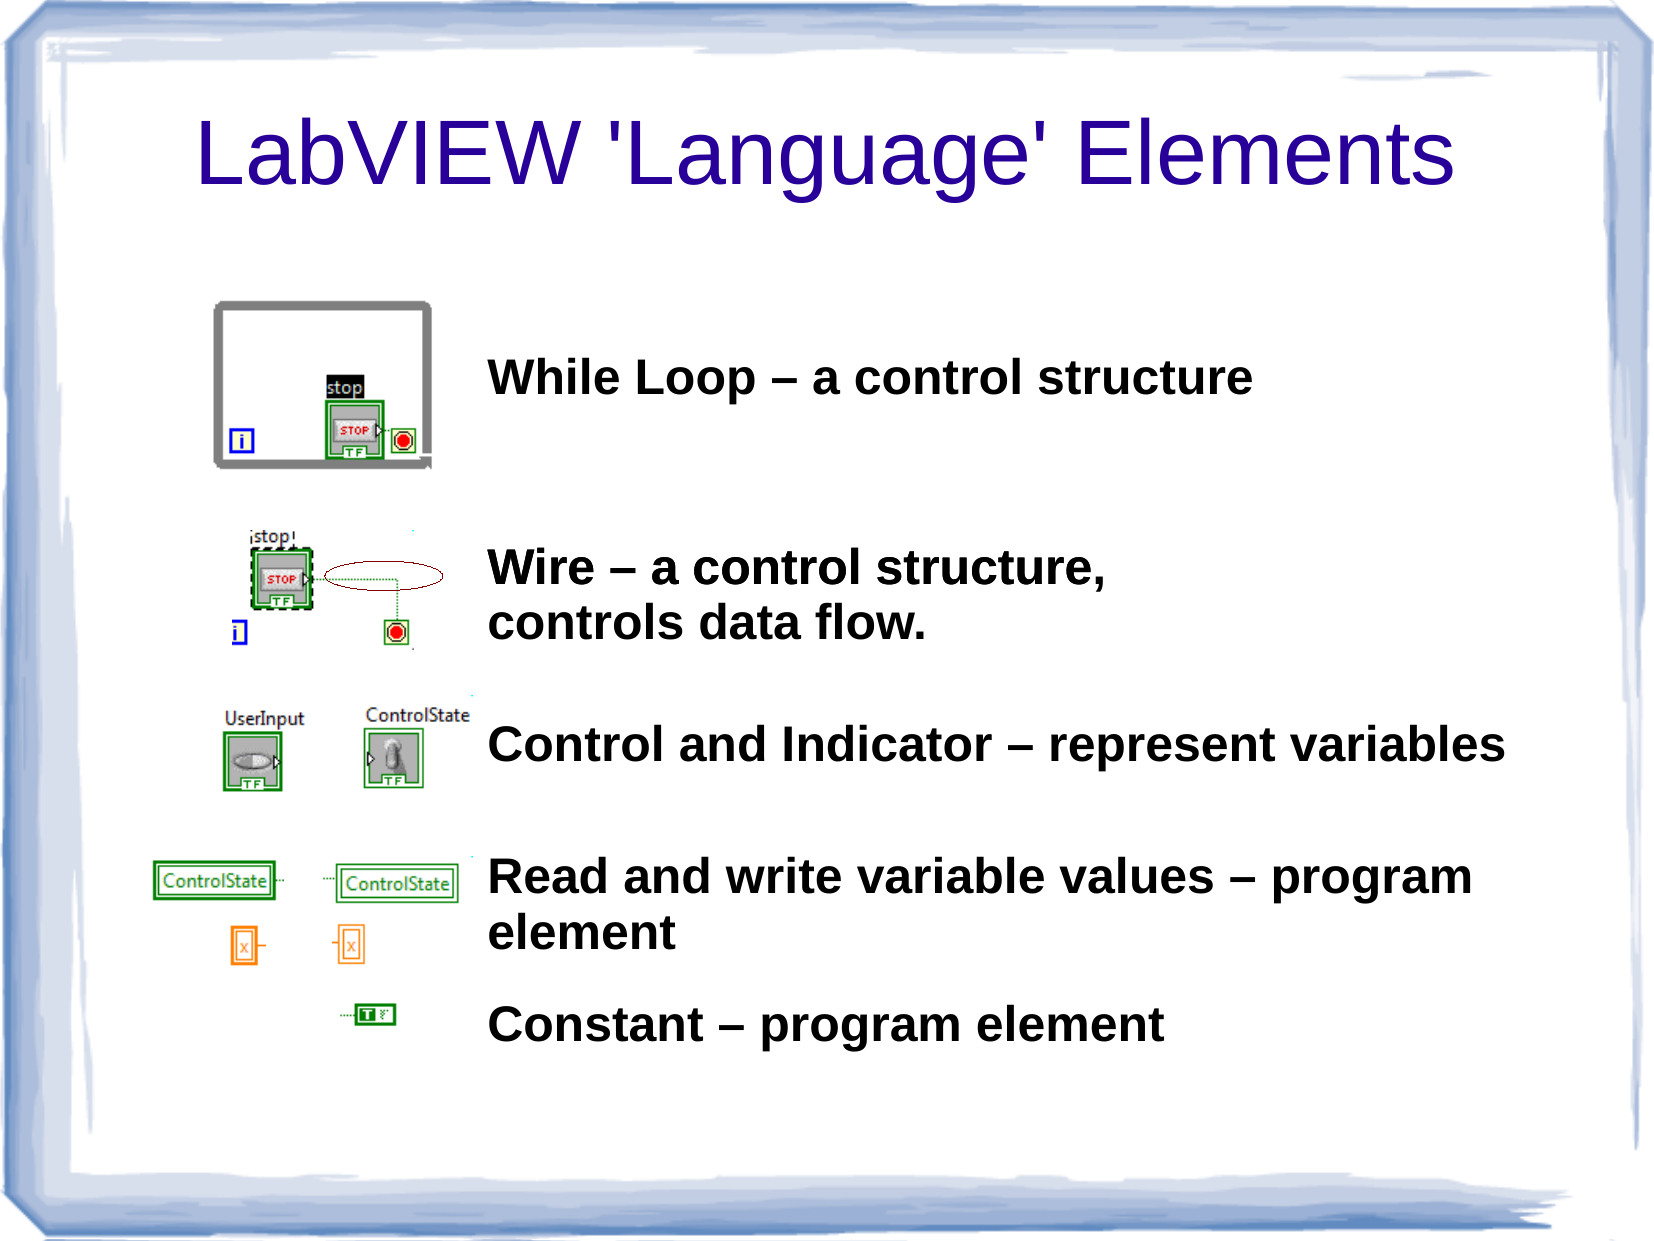

# LabVIEW 'Language' Elements
While Loop – a control structure
Wire – a control structure
Wire – a control structure, controls data flow.
Control and Indicator – represent variables
Read and write variable values – program element
Constant – program element